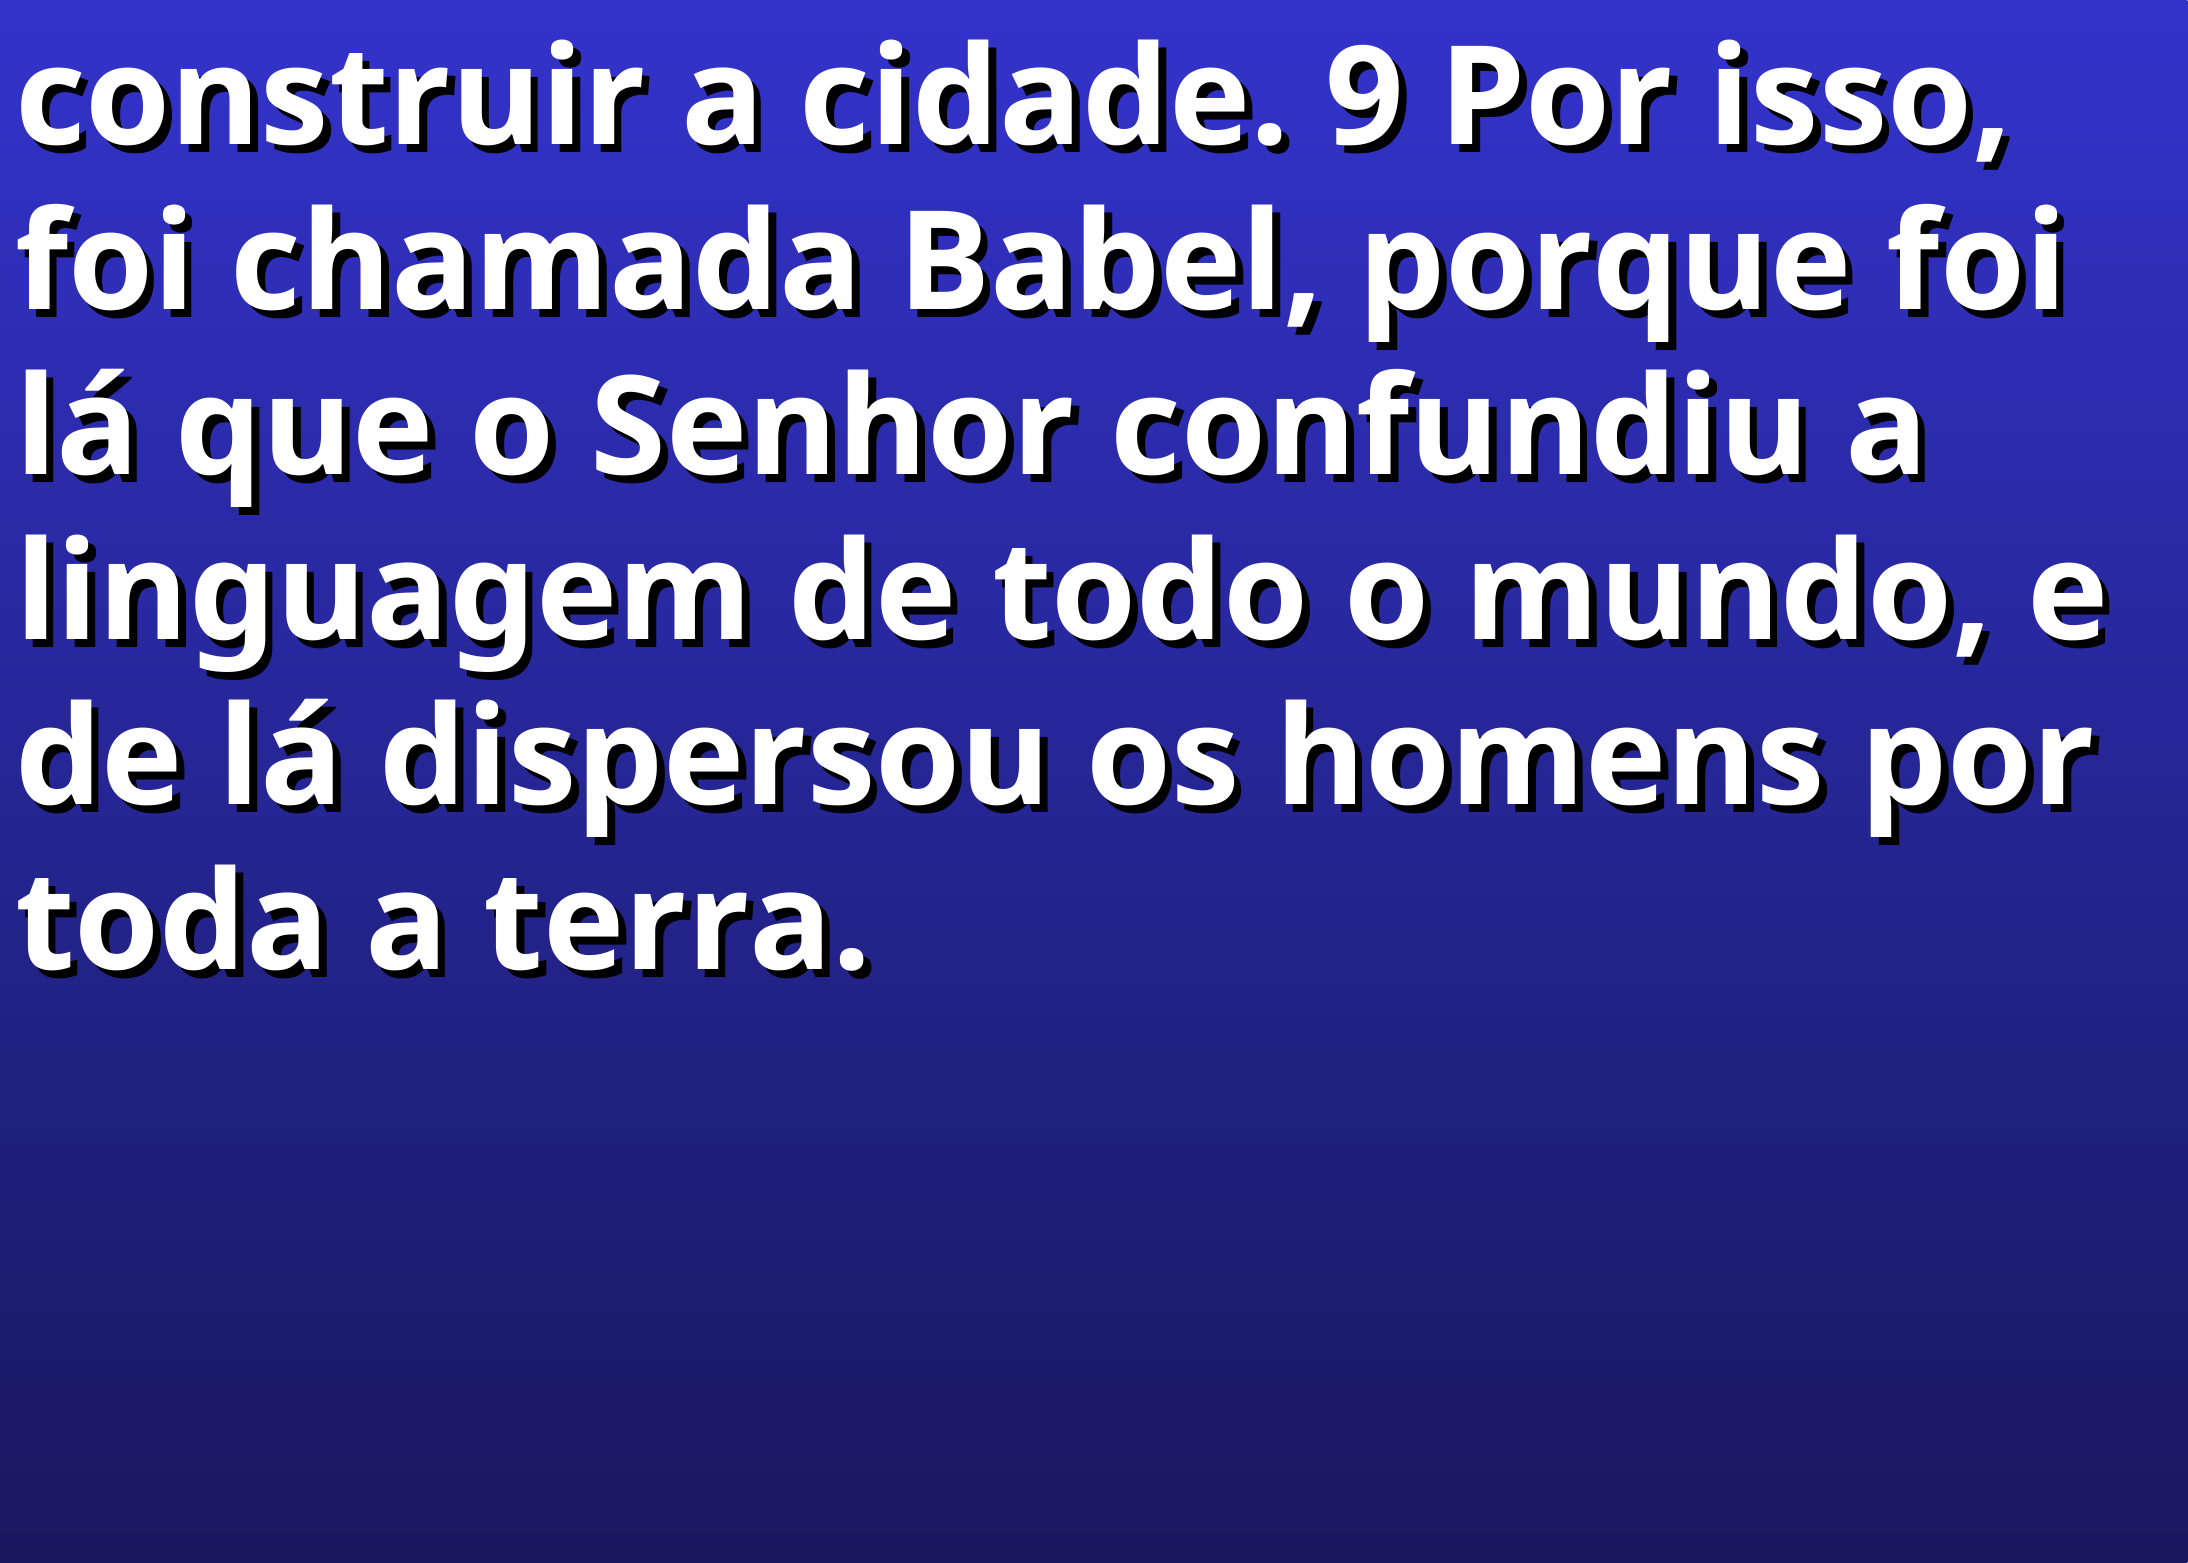

construir a cidade. 9 Por isso, foi chamada Babel, porque foi lá que o Senhor confundiu a linguagem de todo o mundo, e de lá dispersou os homens por toda a terra.